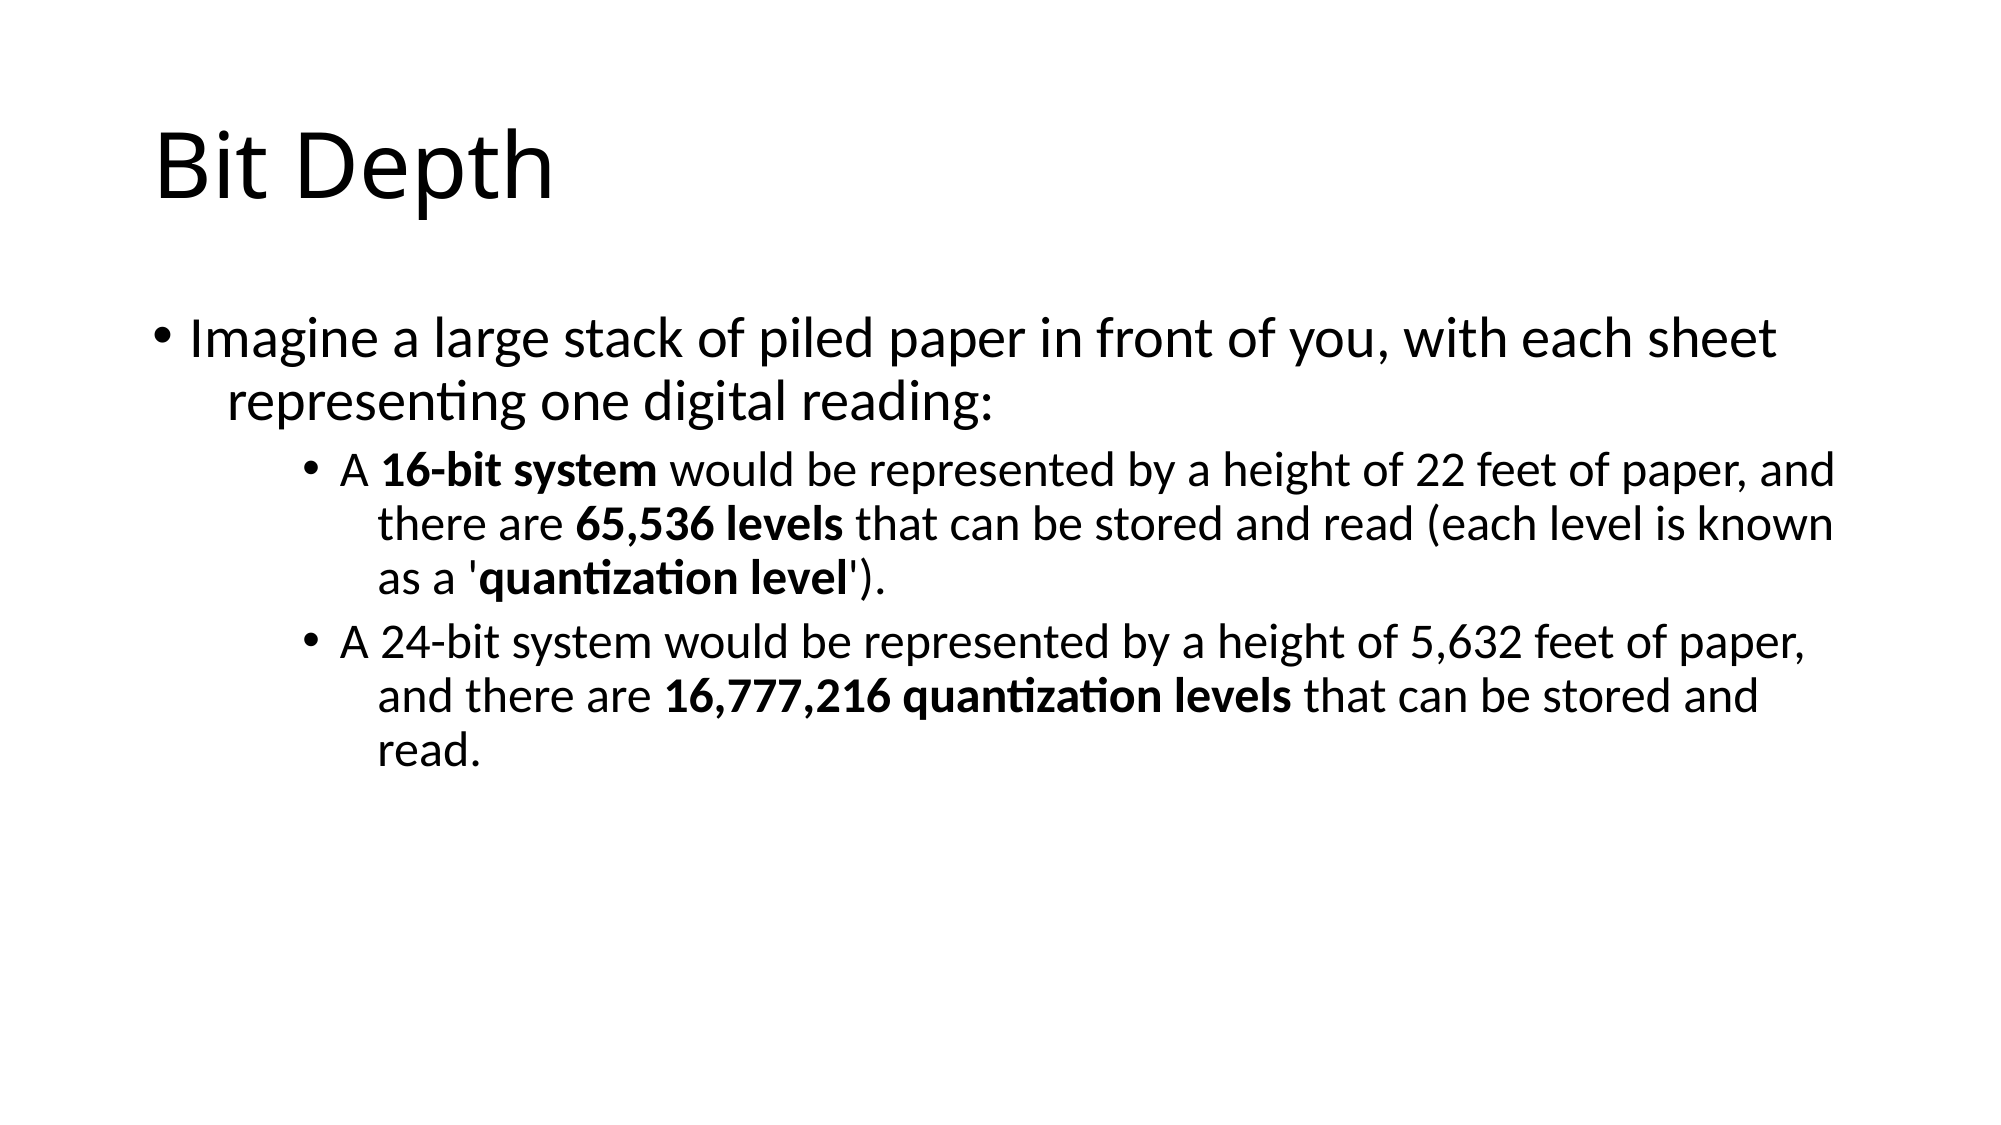

# Bit Depth
Imagine a large stack of piled paper in front of you, with each sheet representing one digital reading:
A 16-bit system would be represented by a height of 22 feet of paper, and there are 65,536 levels that can be stored and read (each level is known as a 'quantization level').
A 24-bit system would be represented by a height of 5,632 feet of paper, and there are 16,777,216 quantization levels that can be stored and read.